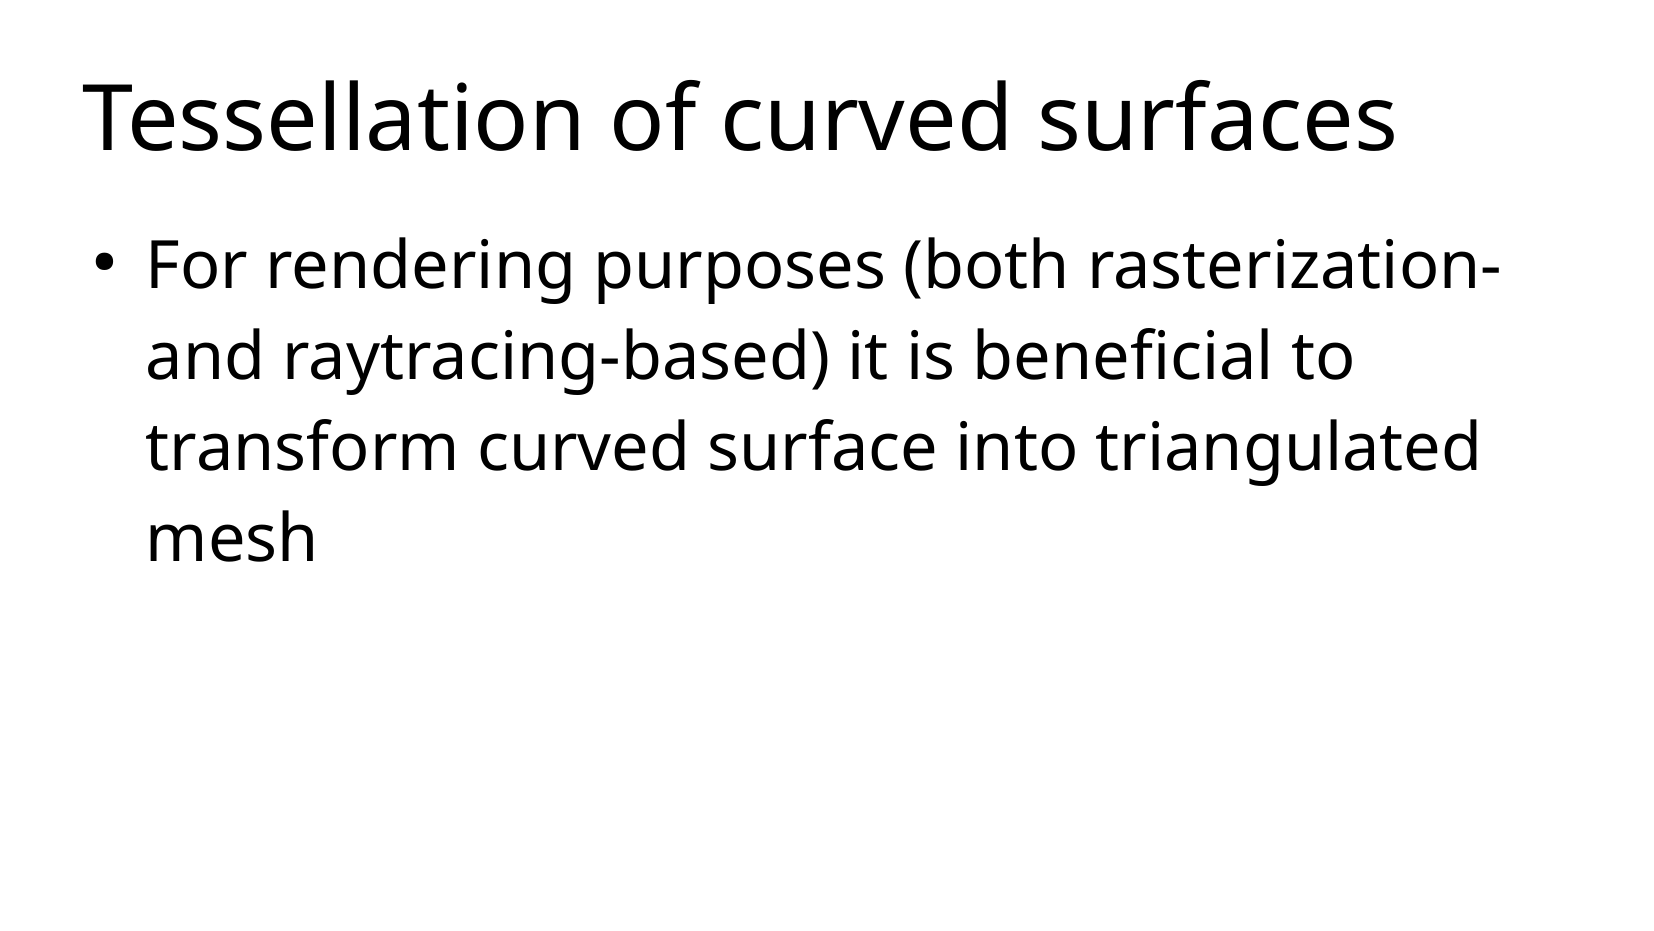

# Tessellation of curved surfaces
For rendering purposes (both rasterization- and raytracing-based) it is beneficial to transform curved surface into triangulated mesh